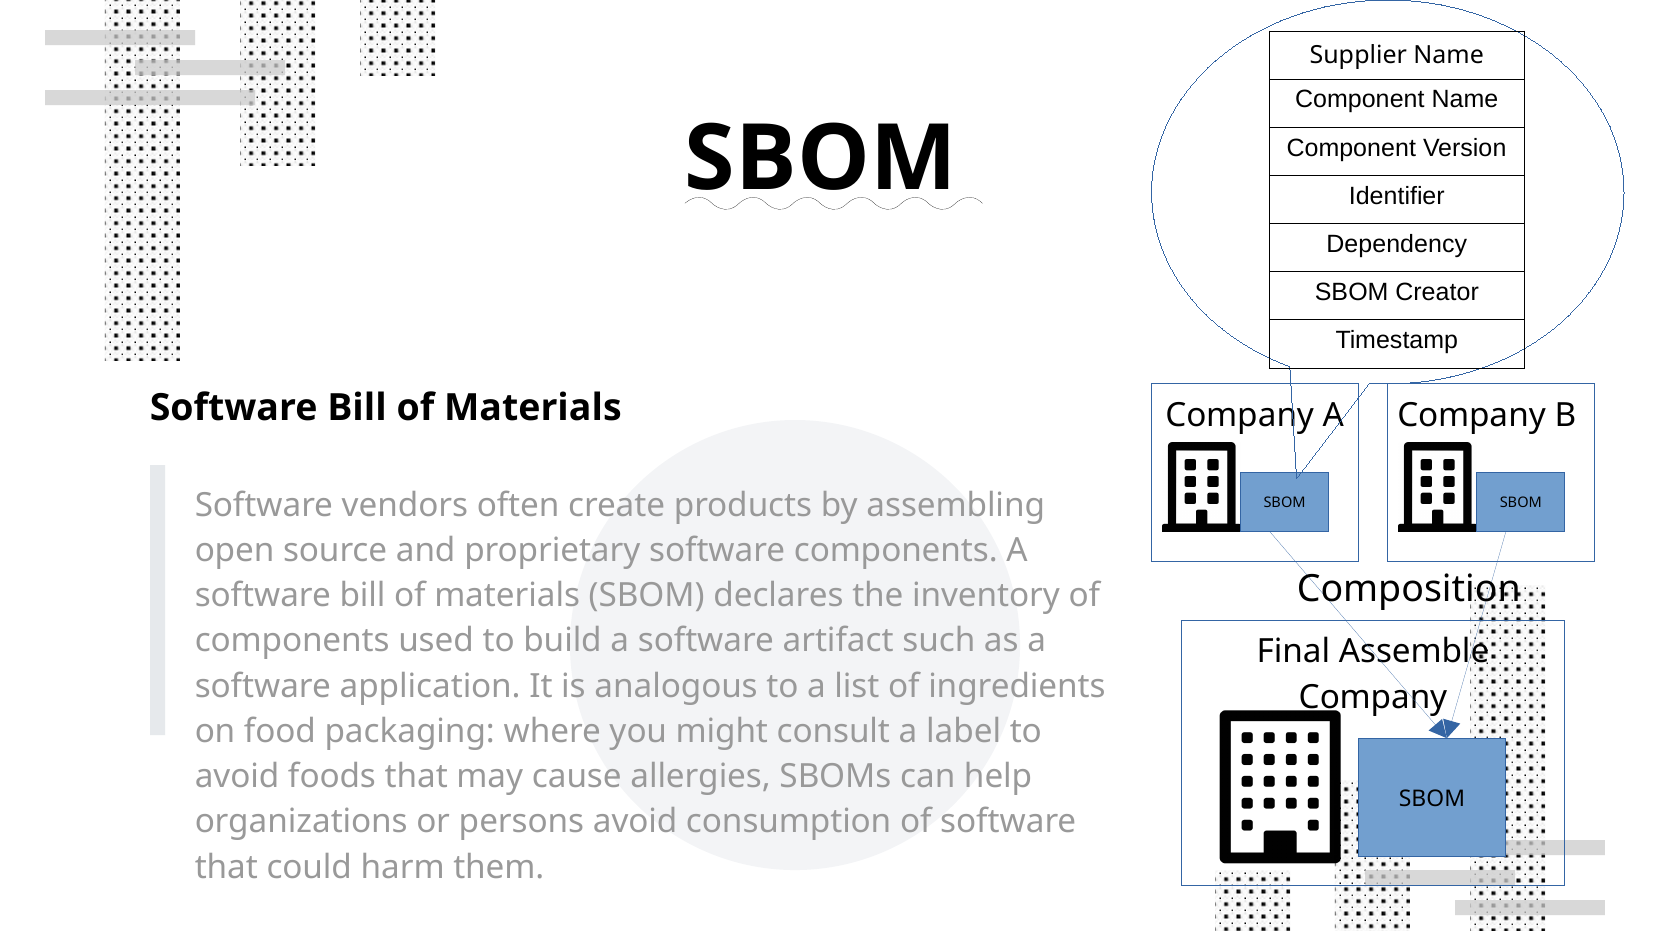

| Supplier Name |
| --- |
| Component Name |
| Component Version |
| Identifier |
| Dependency |
| SBOM Creator |
| Timestamp |
# SBOM
Software Bill of Materials
Company A
Company B
SBOM
SBOM
Software vendors often create products by assembling open source and proprietary software components. A software bill of materials (SBOM) declares the inventory of components used to build a software artifact such as a software application. It is analogous to a list of ingredients on food packaging: where you might consult a label to avoid foods that may cause allergies, SBOMs can help organizations or persons avoid consumption of software that could harm them.
Composition
Final Assemble
Company
SBOM